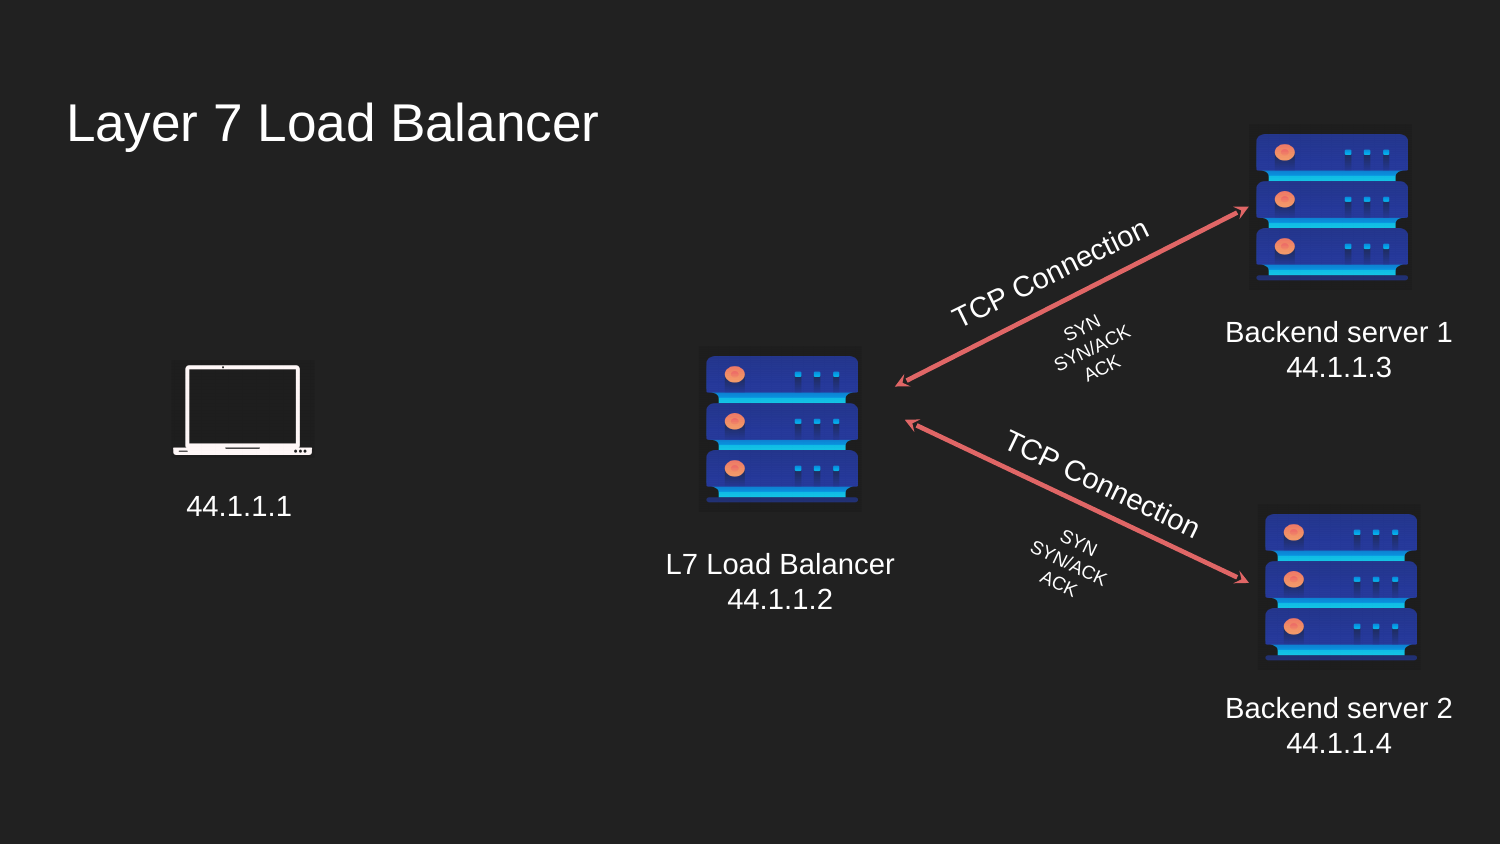

# Layer 7 Load Balancer
TCP Connection
SYN
SYN/ACK
ACK
Backend server 1
44.1.1.3
TCP Connection
SYN
SYN/ACK
ACK
44.1.1.1
L7 Load Balancer
44.1.1.2
Backend server 2
44.1.1.4